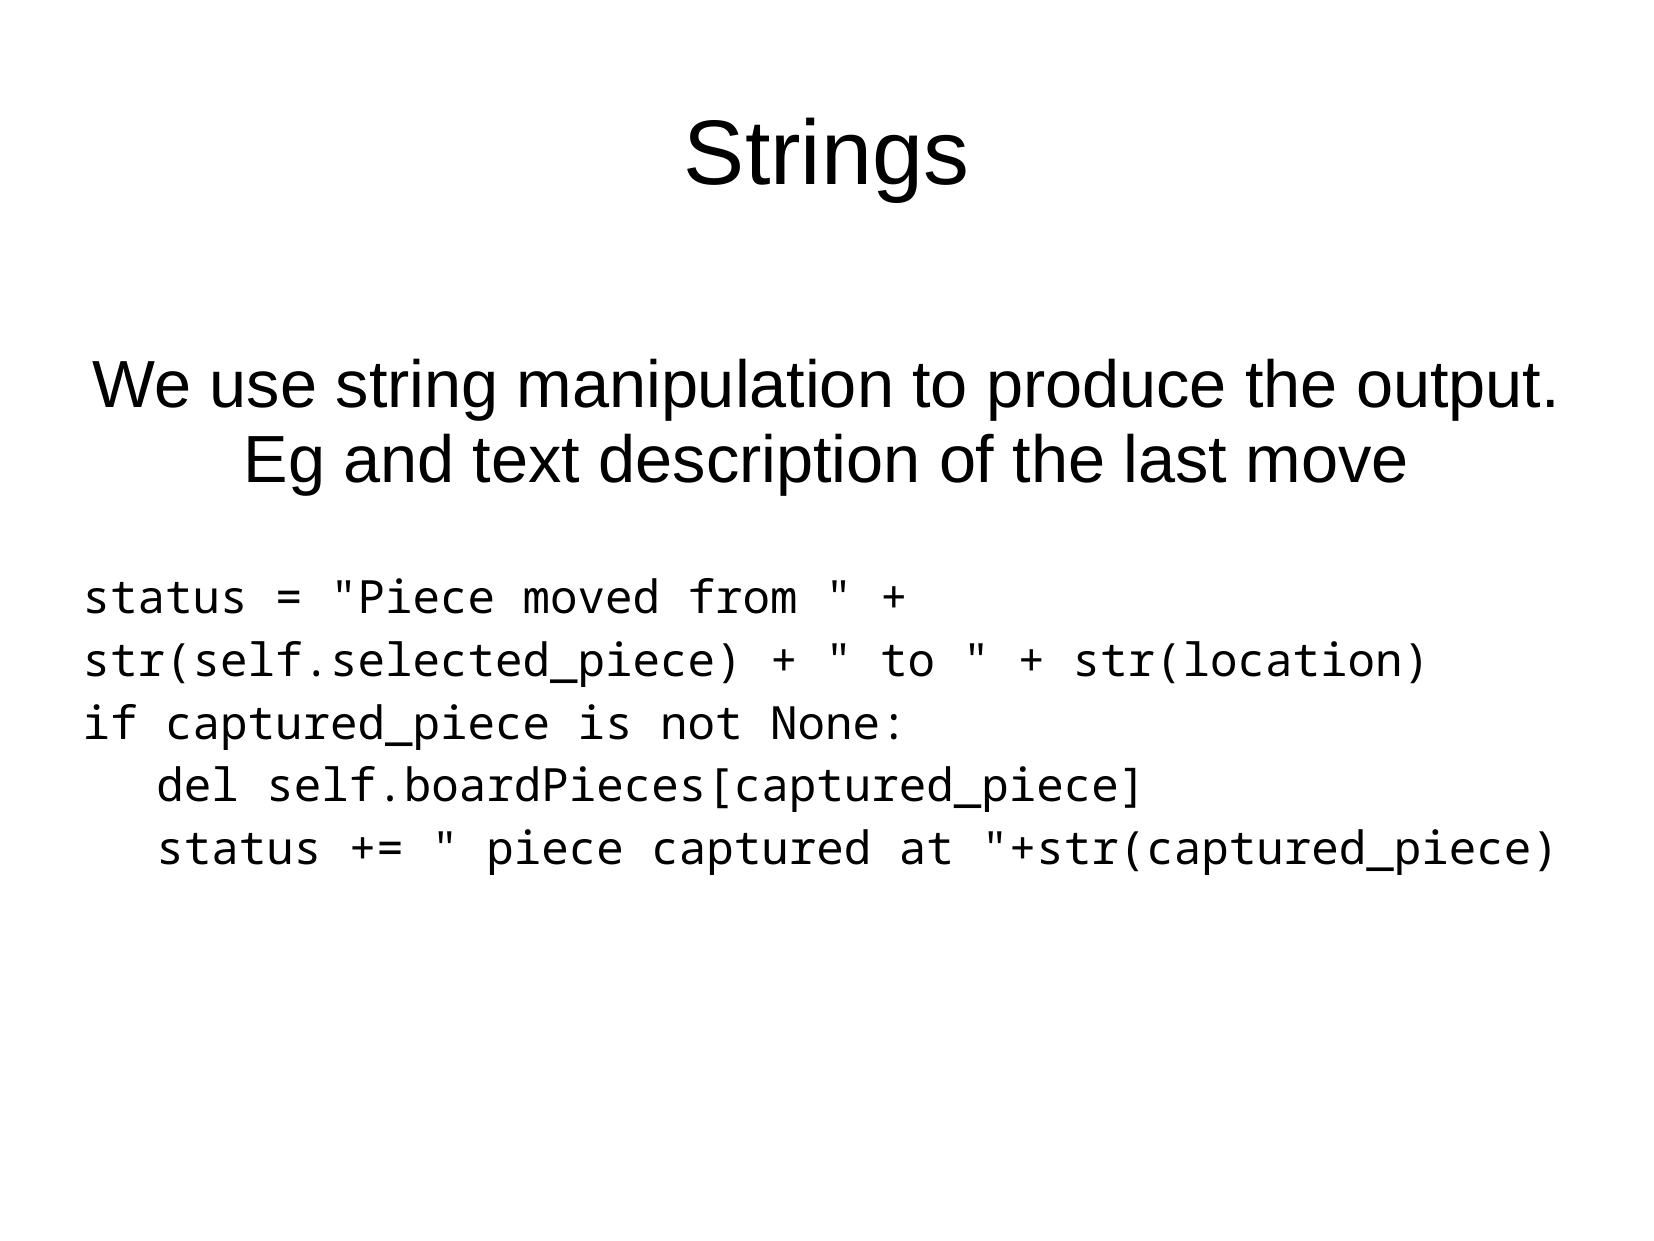

# Strings
We use string manipulation to produce the output.
Eg and text description of the last move
status = "Piece moved from " + 		 str(self.selected_piece) + " to " + str(location)
if captured_piece is not None:
	del self.boardPieces[captured_piece]
	status += " piece captured at "+str(captured_piece)